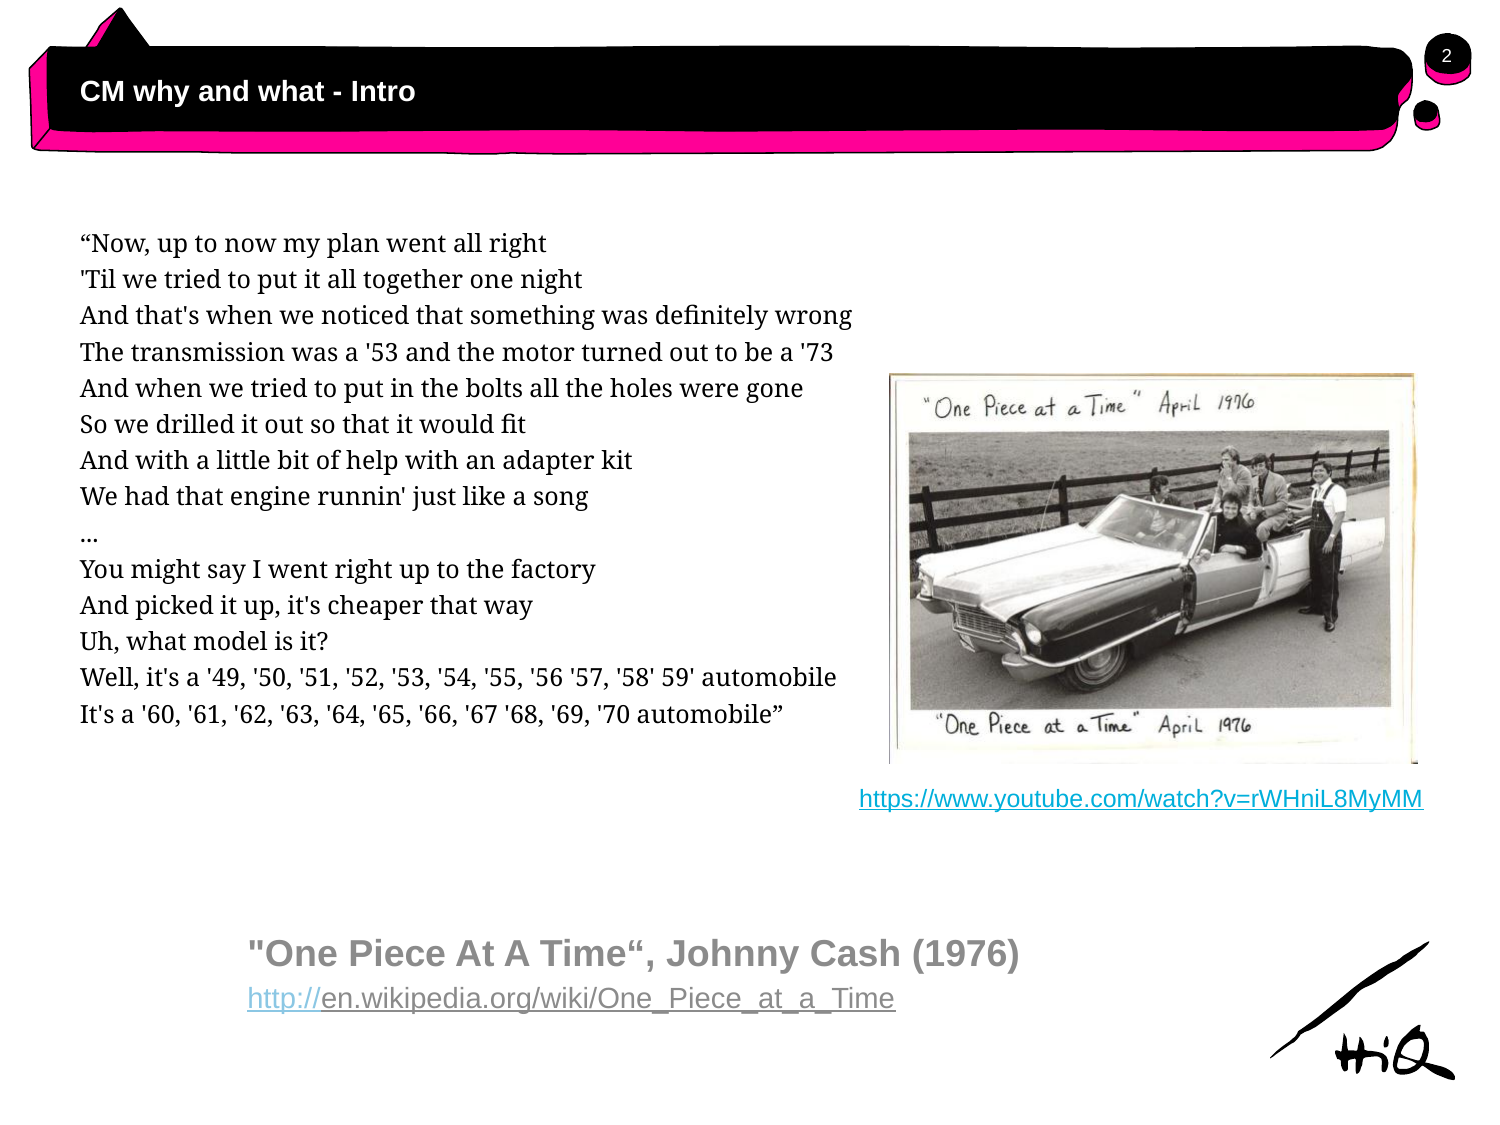

# CM why and what - Intro
“Now, up to now my plan went all right
'Til we tried to put it all together one night
And that's when we noticed that something was definitely wrong
The transmission was a '53 and the motor turned out to be a '73
And when we tried to put in the bolts all the holes were gone
So we drilled it out so that it would fit
And with a little bit of help with an adapter kit
We had that engine runnin' just like a song
...
You might say I went right up to the factory
And picked it up, it's cheaper that way
Uh, what model is it?
Well, it's a '49, '50, '51, '52, '53, '54, '55, '56 '57, '58' 59' automobile
It's a '60, '61, '62, '63, '64, '65, '66, '67 '68, '69, '70 automobile”
https://www.youtube.com/watch?v=rWHniL8MyMM
"One Piece At A Time“, Johnny Cash (1976)
http://en.wikipedia.org/wiki/One_Piece_at_a_Time